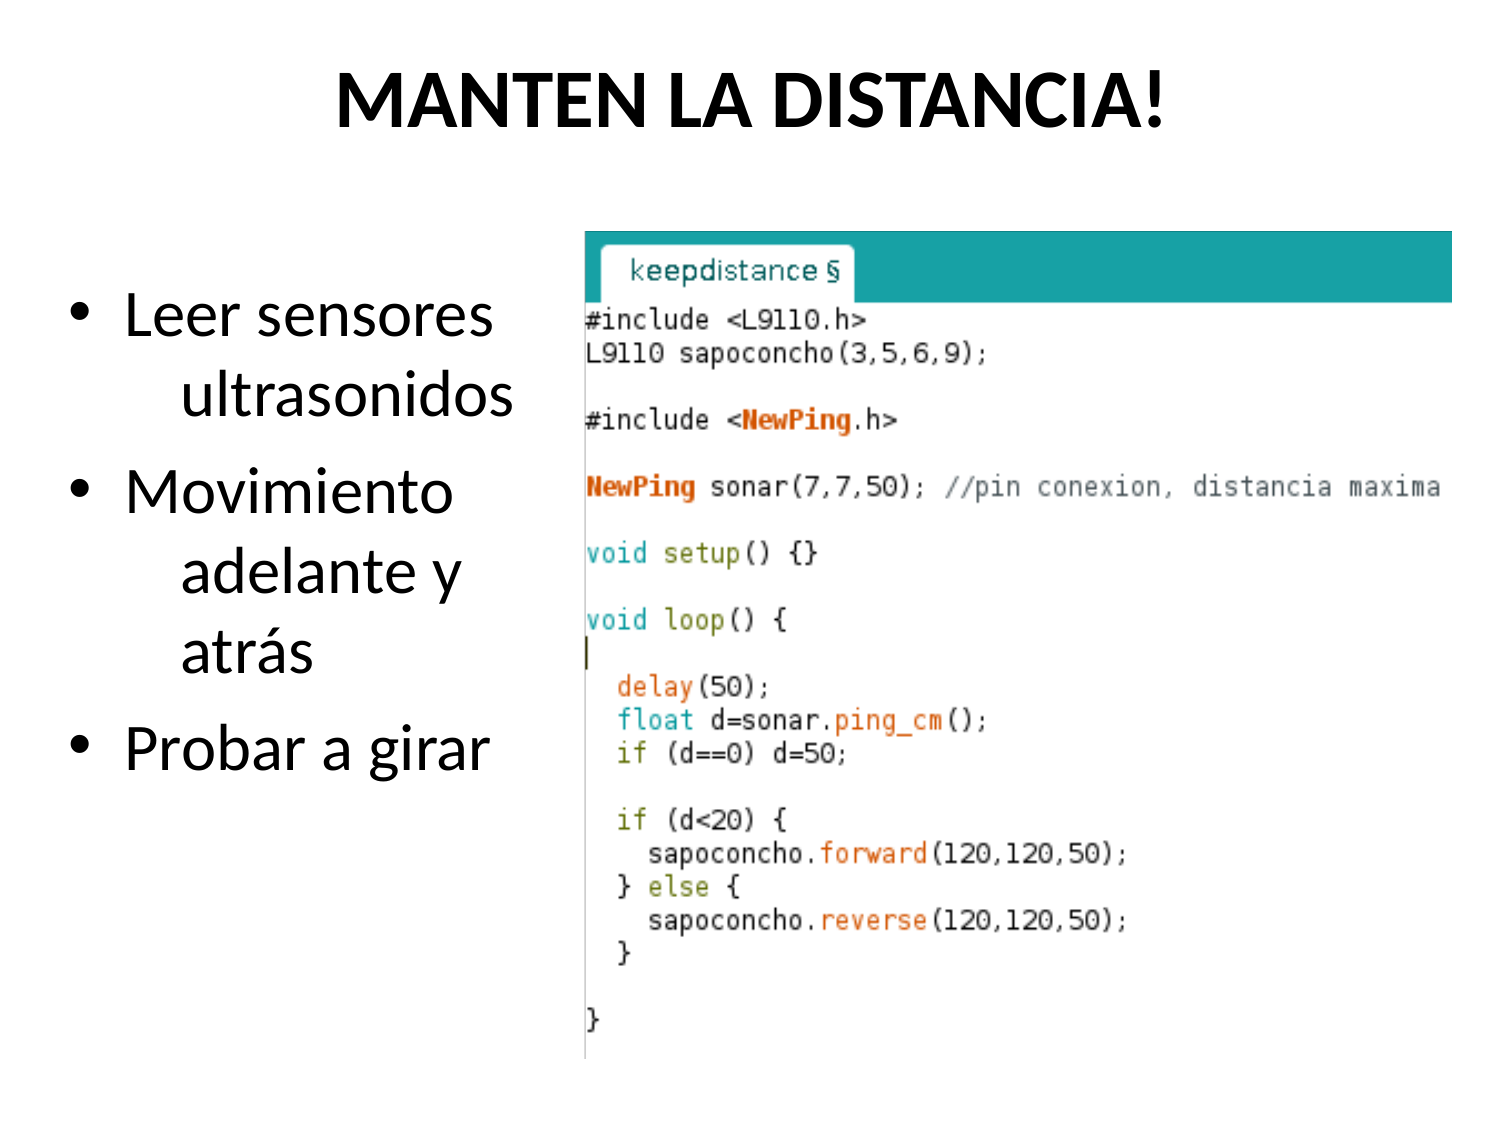

# MANTEN LA DISTANCIA!
Leer sensores ultrasonidos
Movimiento adelante y atrás
Probar a girar